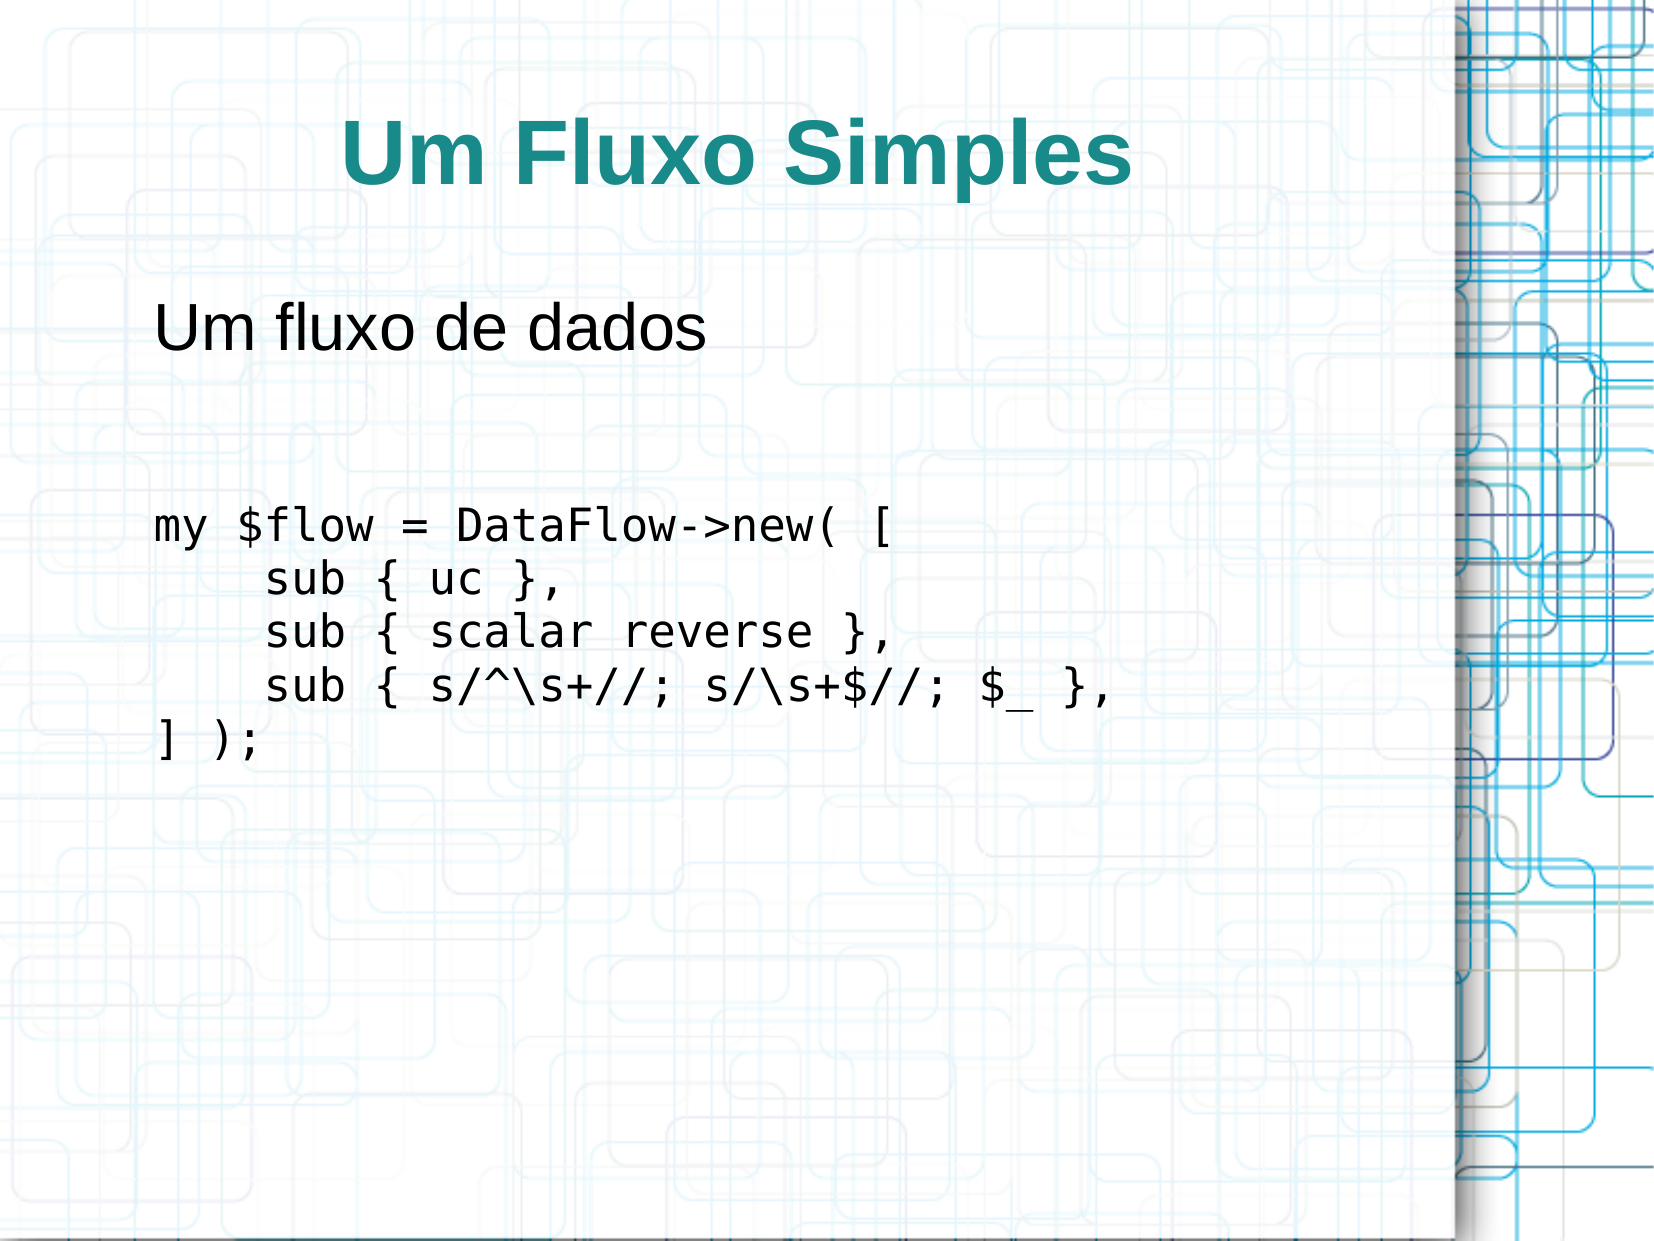

# Um Fluxo Simples
Um fluxo de dados
my $flow = DataFlow->new( [
 sub { uc },
 sub { scalar reverse },
 sub { s/^\s+//; s/\s+$//; $_ },
] );